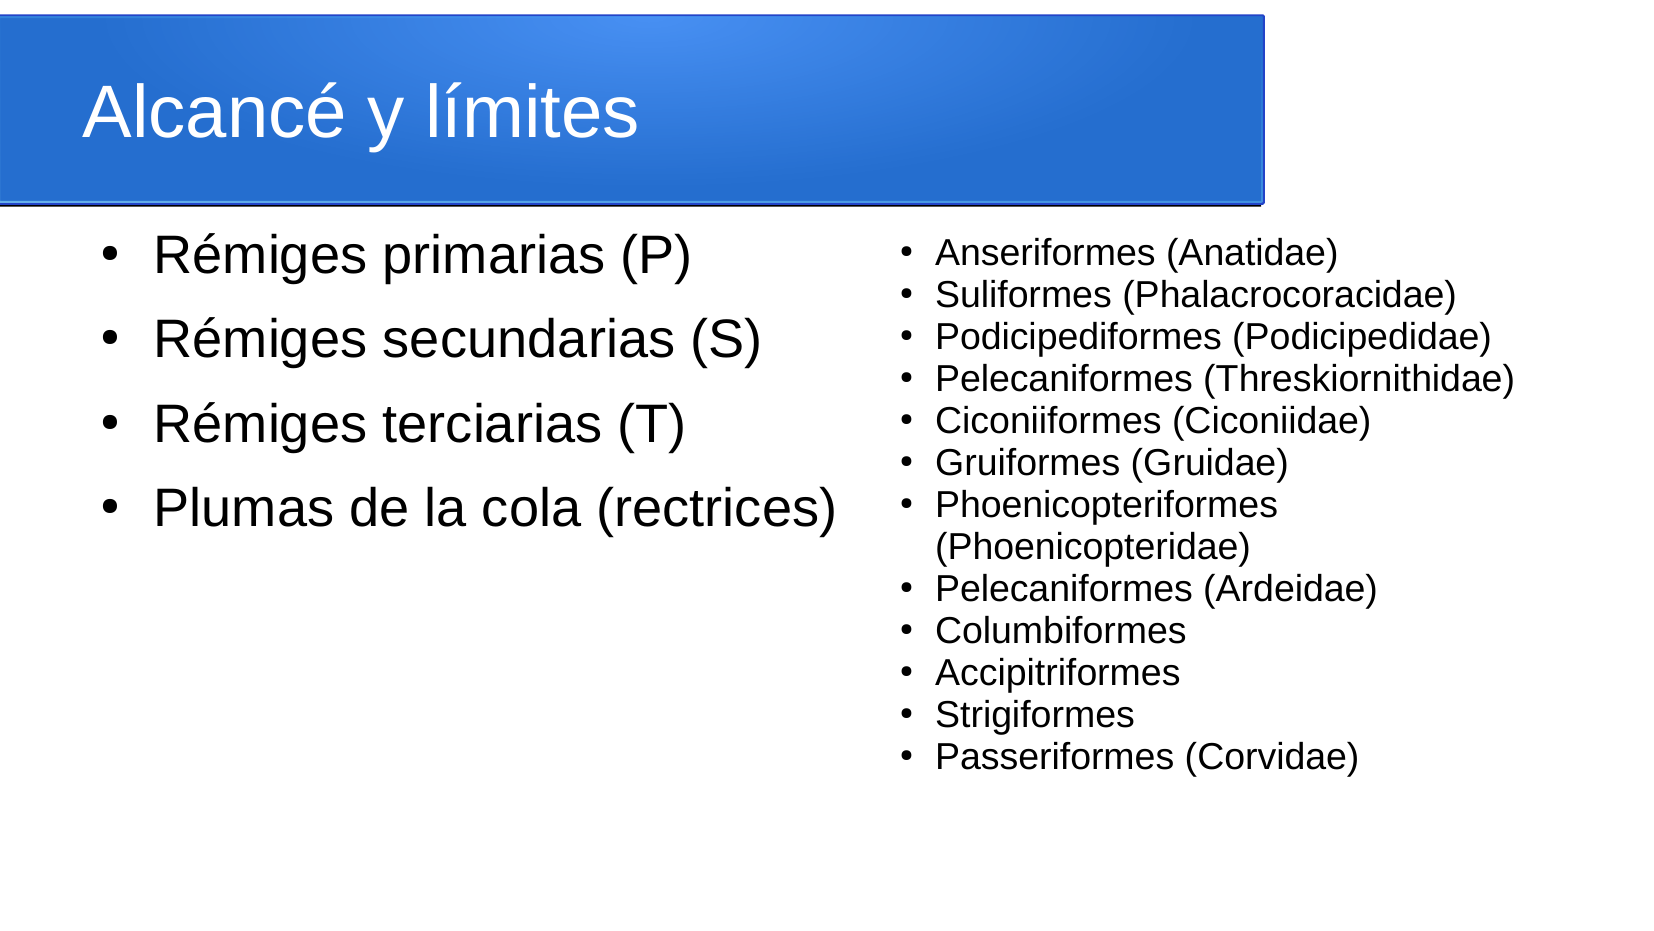

# Alcancé y límites
Rémiges primarias (P)
Rémiges secundarias (S)
Rémiges terciarias (T)
Plumas de la cola (rectrices)
Anseriformes (Anatidae)
Suliformes (Phalacrocoracidae)
Podicipediformes (Podicipedidae)
Pelecaniformes (Threskiornithidae)
Ciconiiformes (Ciconiidae)
Gruiformes (Gruidae)
Phoenicopteriformes (Phoenicopteridae)
Pelecaniformes (Ardeidae)
Columbiformes
Accipitriformes
Strigiformes
Passeriformes (Corvidae)